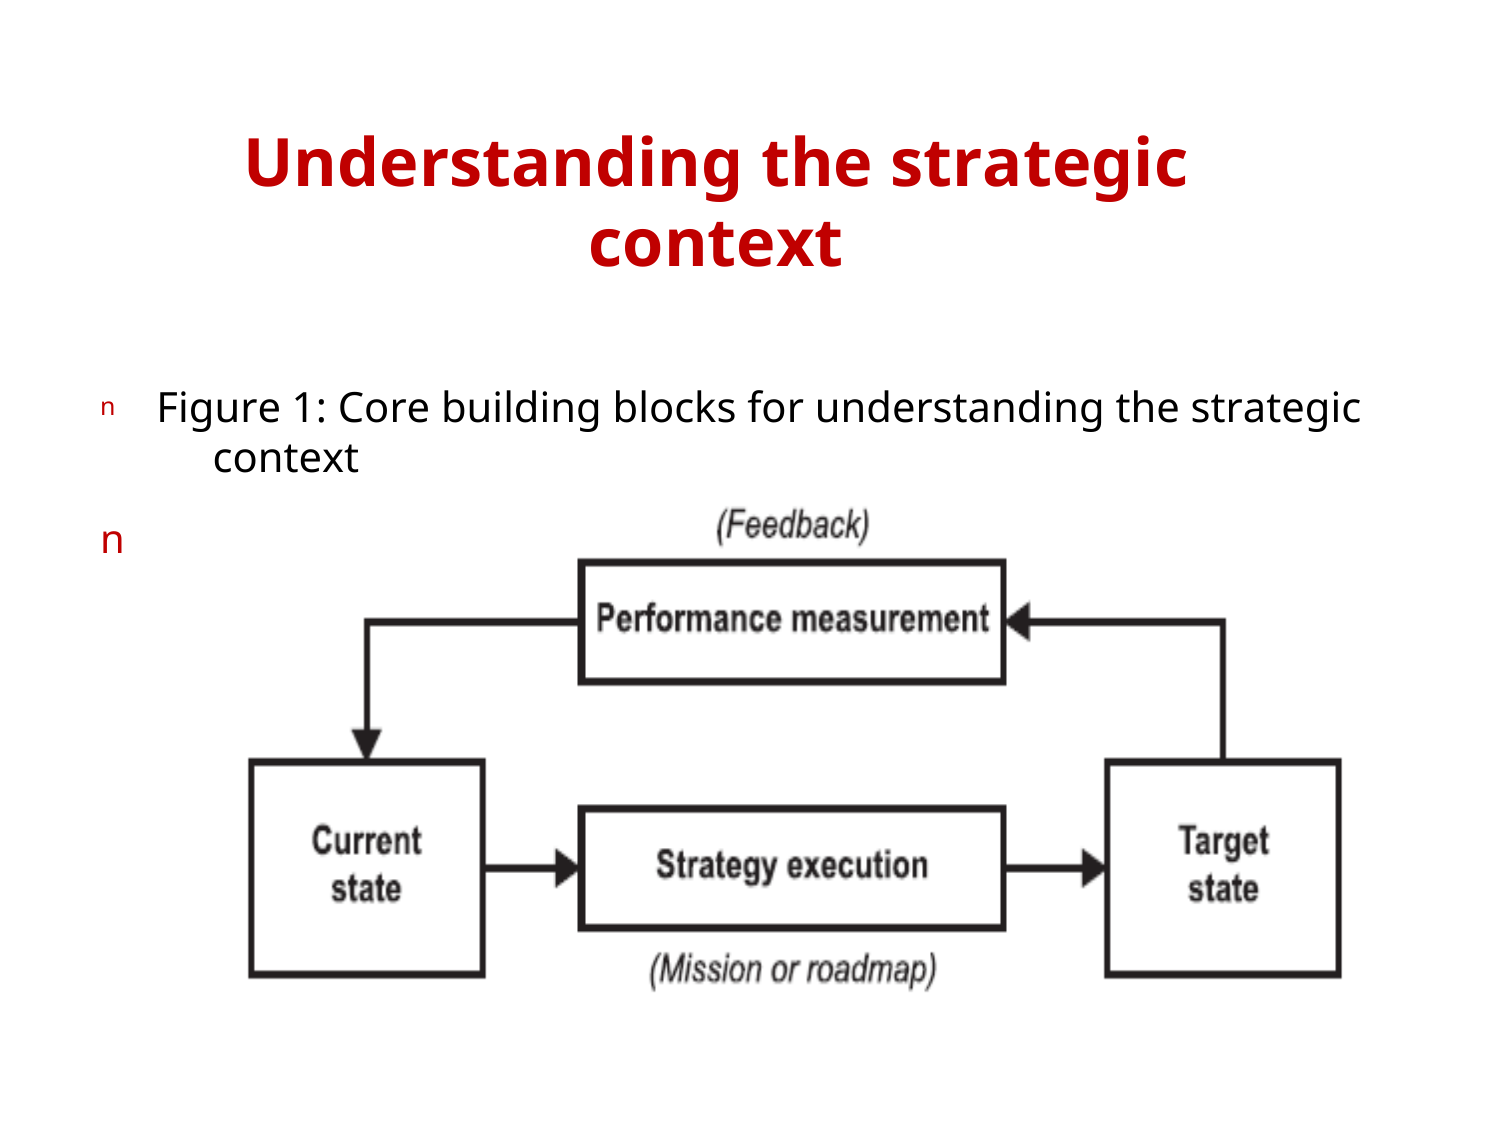

# Understanding the strategic context
Figure 1: Core building blocks for understanding the strategic context